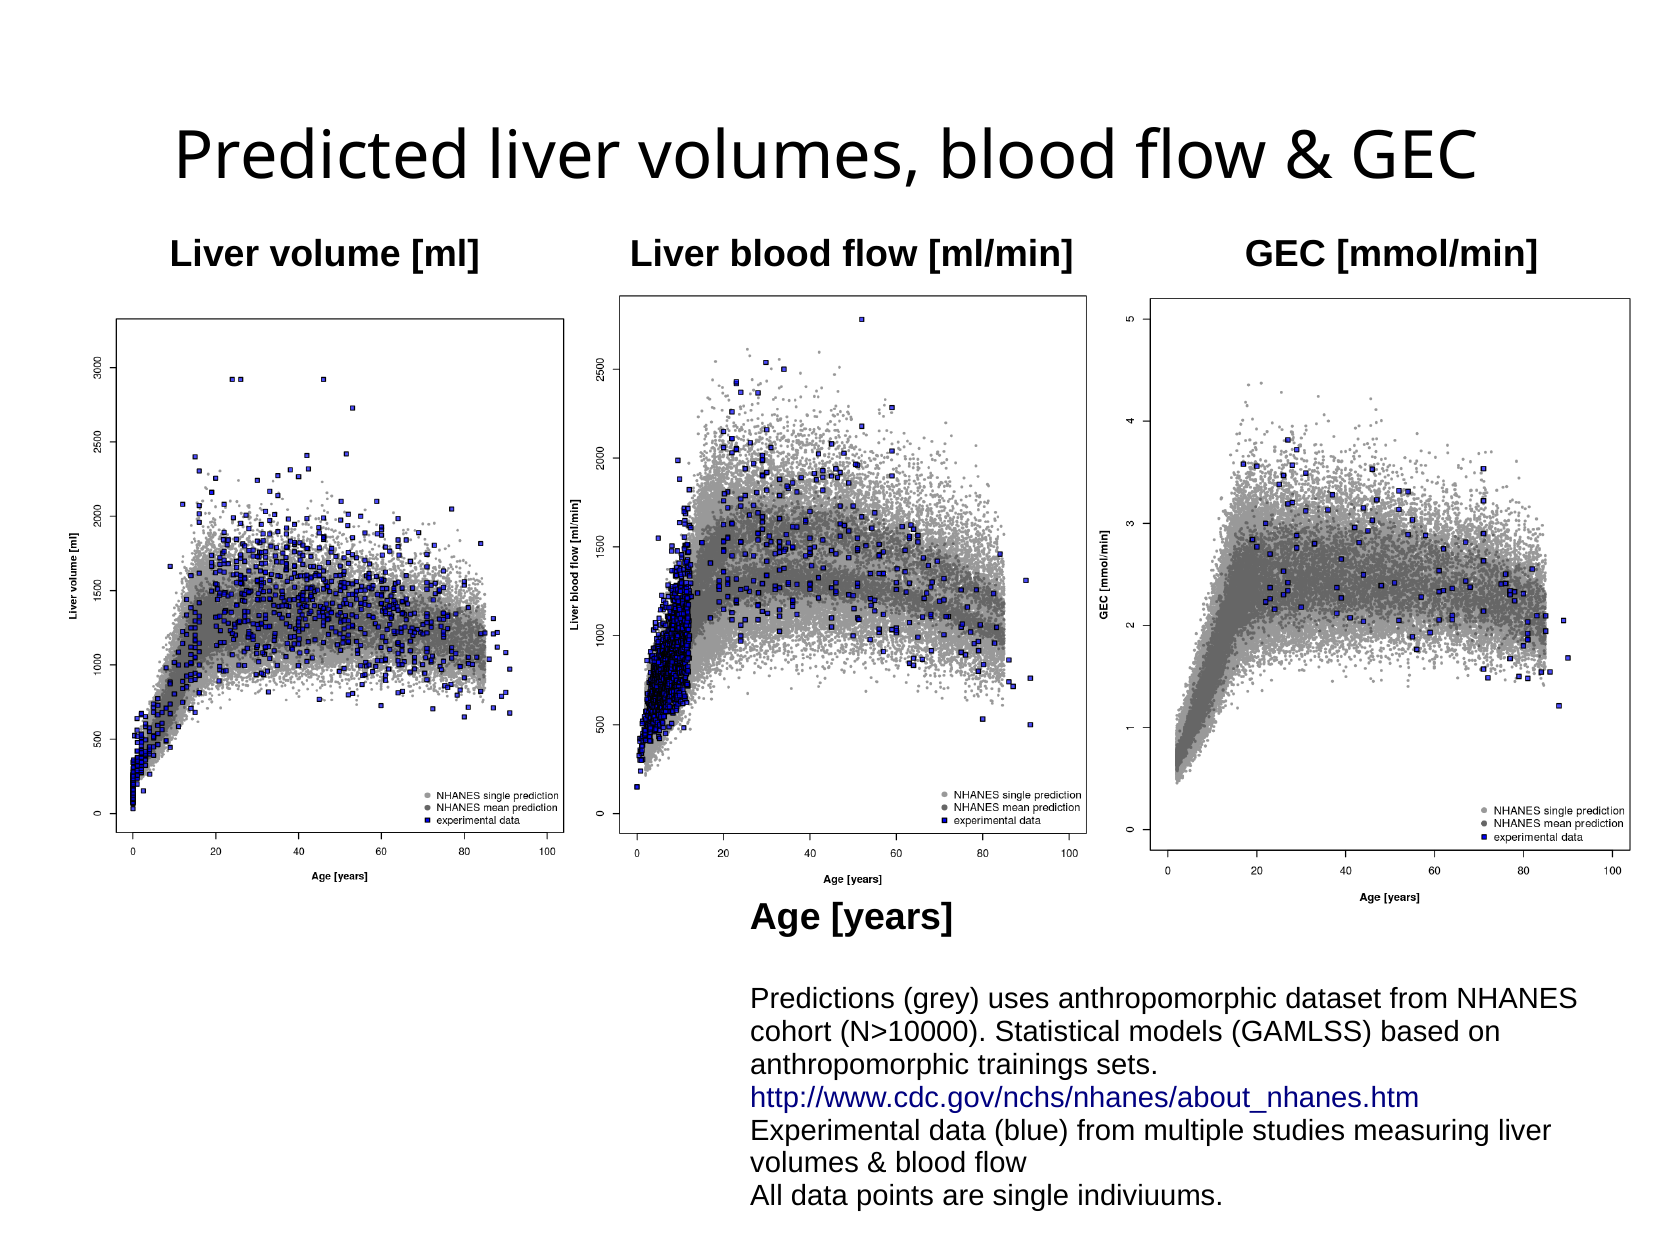

# Predicted liver volumes, blood flow & GEC
Liver volume [ml]
Liver blood flow [ml/min]
GEC [mmol/min]
Age [years]
Predictions (grey) uses anthropomorphic dataset from NHANES cohort (N>10000). Statistical models (GAMLSS) based on anthropomorphic trainings sets.
http://www.cdc.gov/nchs/nhanes/about_nhanes.htm
Experimental data (blue) from multiple studies measuring liver volumes & blood flow
All data points are single indiviuums.